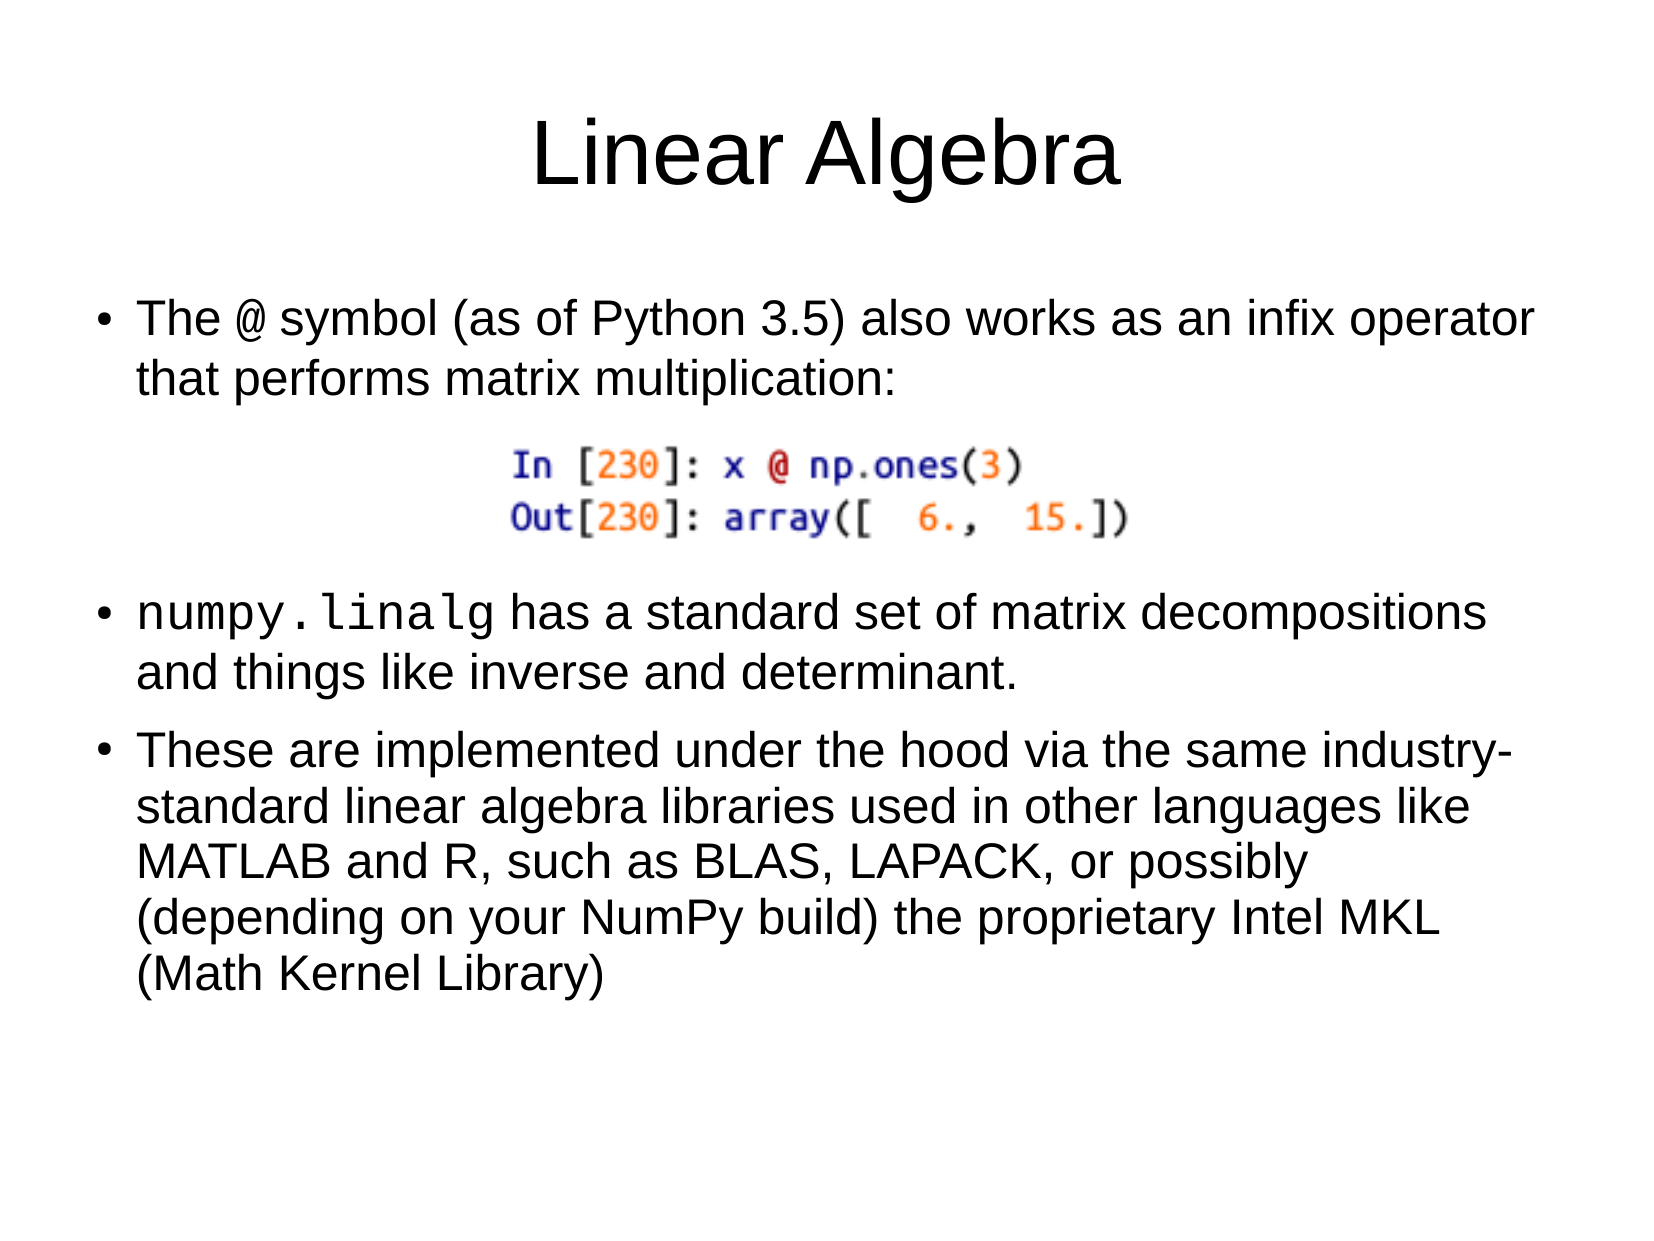

# Linear Algebra
The @ symbol (as of Python 3.5) also works as an infix operator that performs matrix multiplication:
numpy.linalg has a standard set of matrix decompositions and things like inverse and determinant.
These are implemented under the hood via the same industry-standard linear algebra libraries used in other languages like MATLAB and R, such as BLAS, LAPACK, or possibly (depending on your NumPy build) the proprietary Intel MKL (Math Kernel Library)